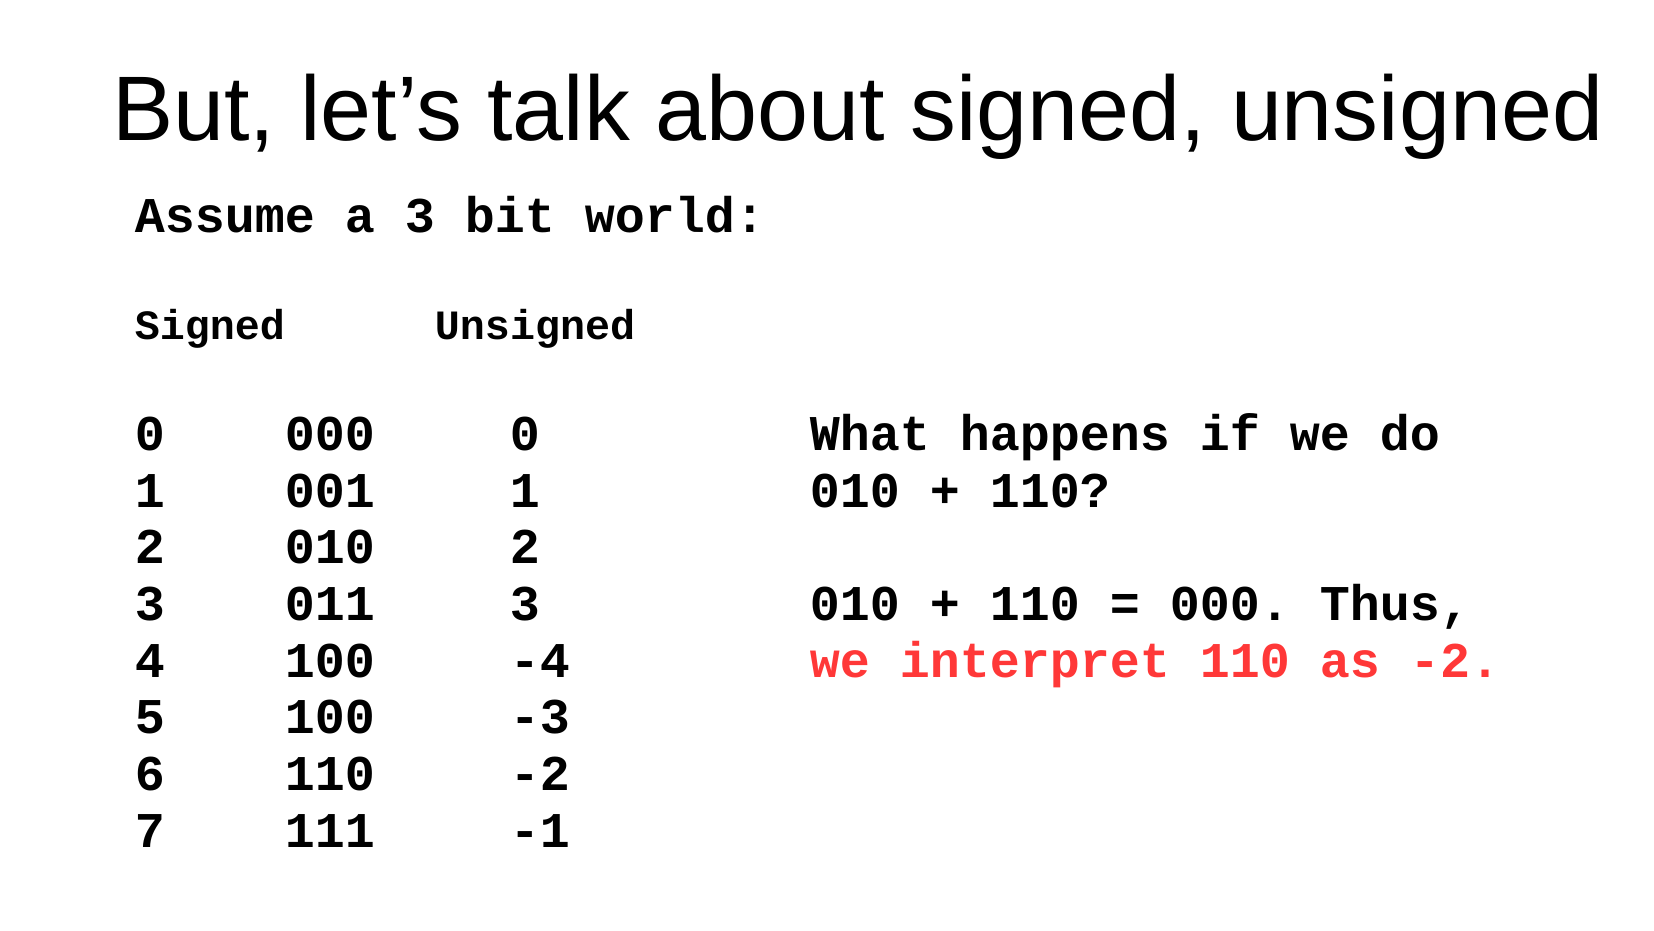

# But, let’s talk about signed, unsigned
Assume a 3 bit world:
Signed Unsigned
0		000		0				What happens if we do
1		001		1				010 + 110?
2		010		2
3		011		3				010 + 110 = 000. Thus,
4		100		-4				we interpret 110 as -2.
5		100		-3
6		110		-2
7		111		-1